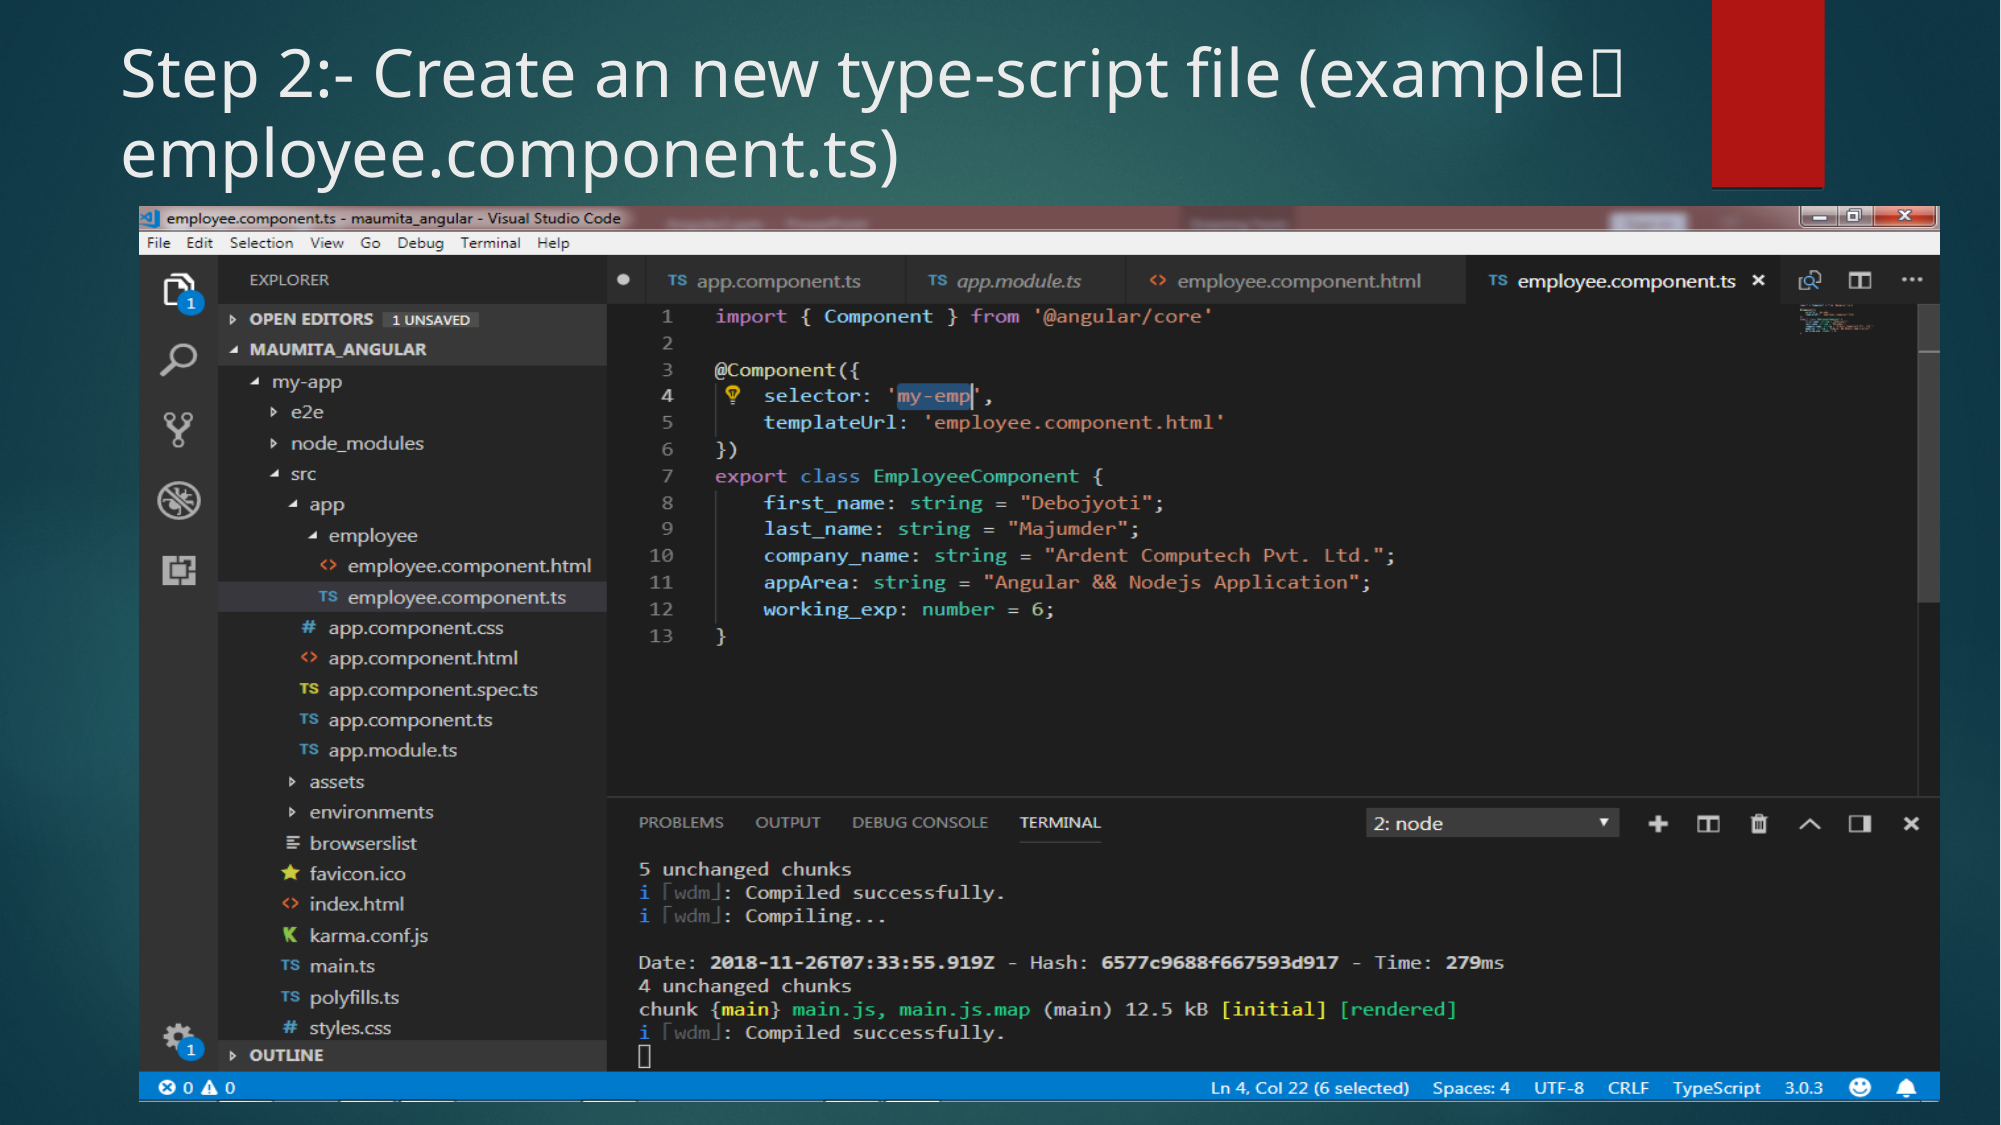

Step 2:- Create an new type-script file (example employee.component.ts)